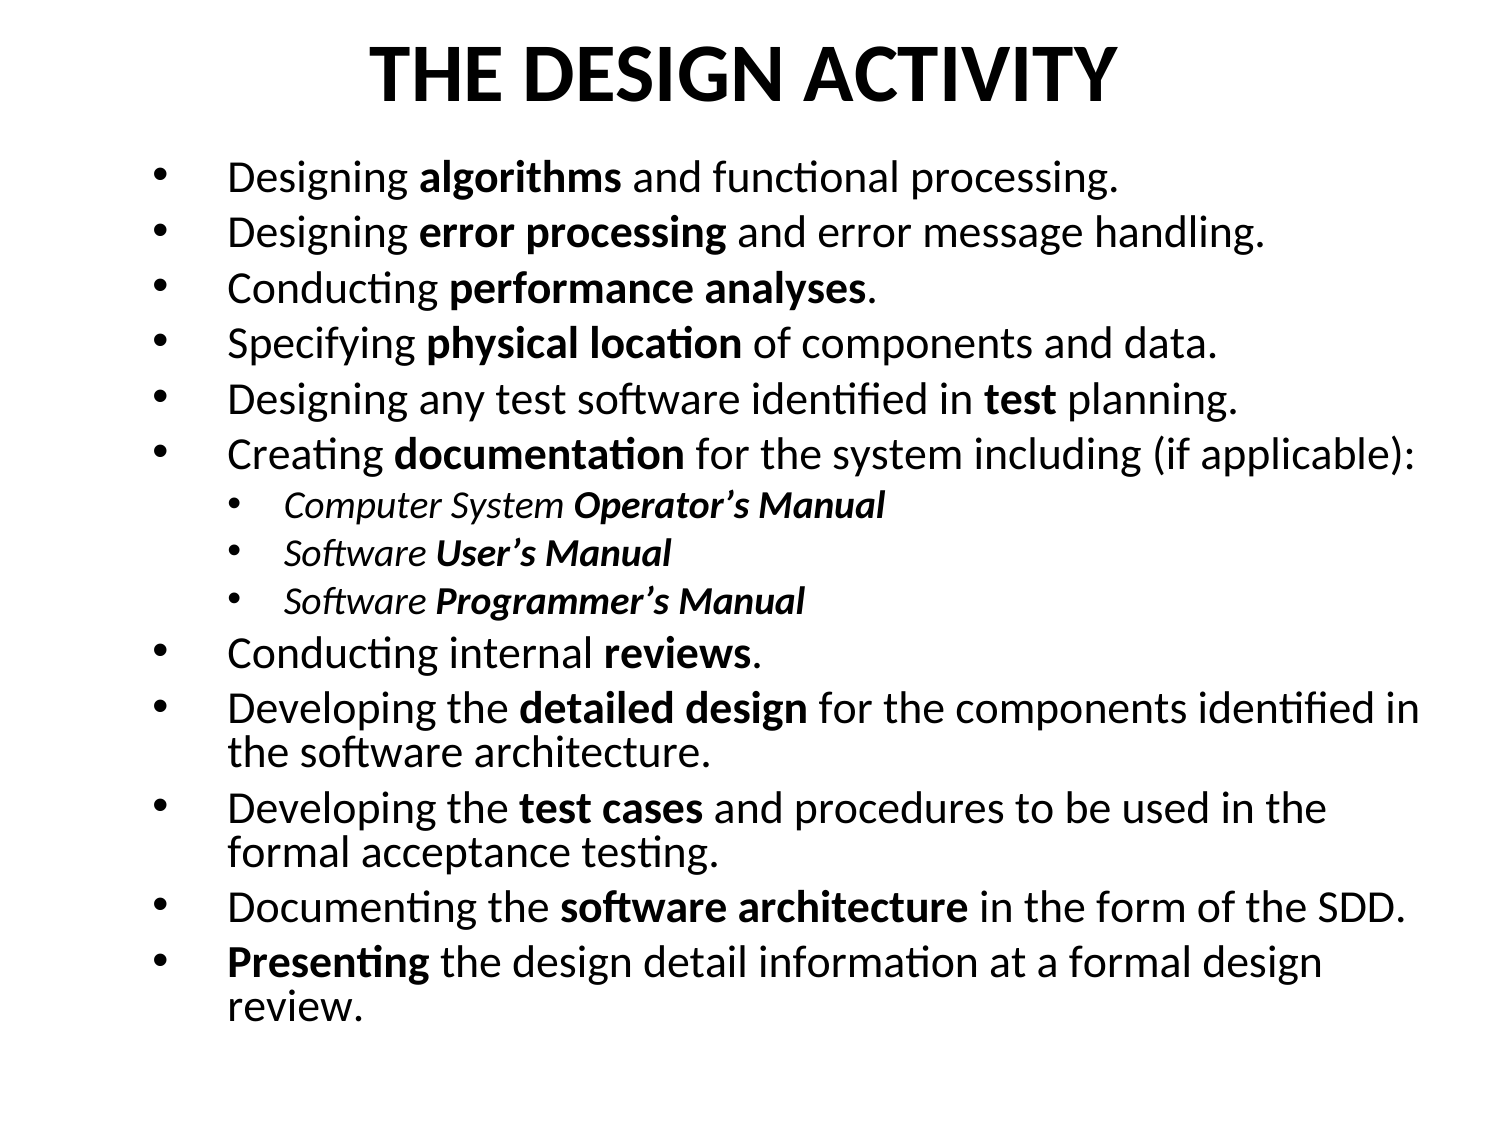

# THE DESIGN ACTIVITY
Designing algorithms and functional processing.
Designing error processing and error message handling.
Conducting performance analyses.
Specifying physical location of components and data.
Designing any test software identified in test planning.
Creating documentation for the system including (if applicable):
Computer System Operator’s Manual
Software User’s Manual
Software Programmer’s Manual
Conducting internal reviews.
Developing the detailed design for the components identified in the software architecture.
Developing the test cases and procedures to be used in the formal acceptance testing.
Documenting the software architecture in the form of the SDD.
Presenting the design detail information at a formal design review.